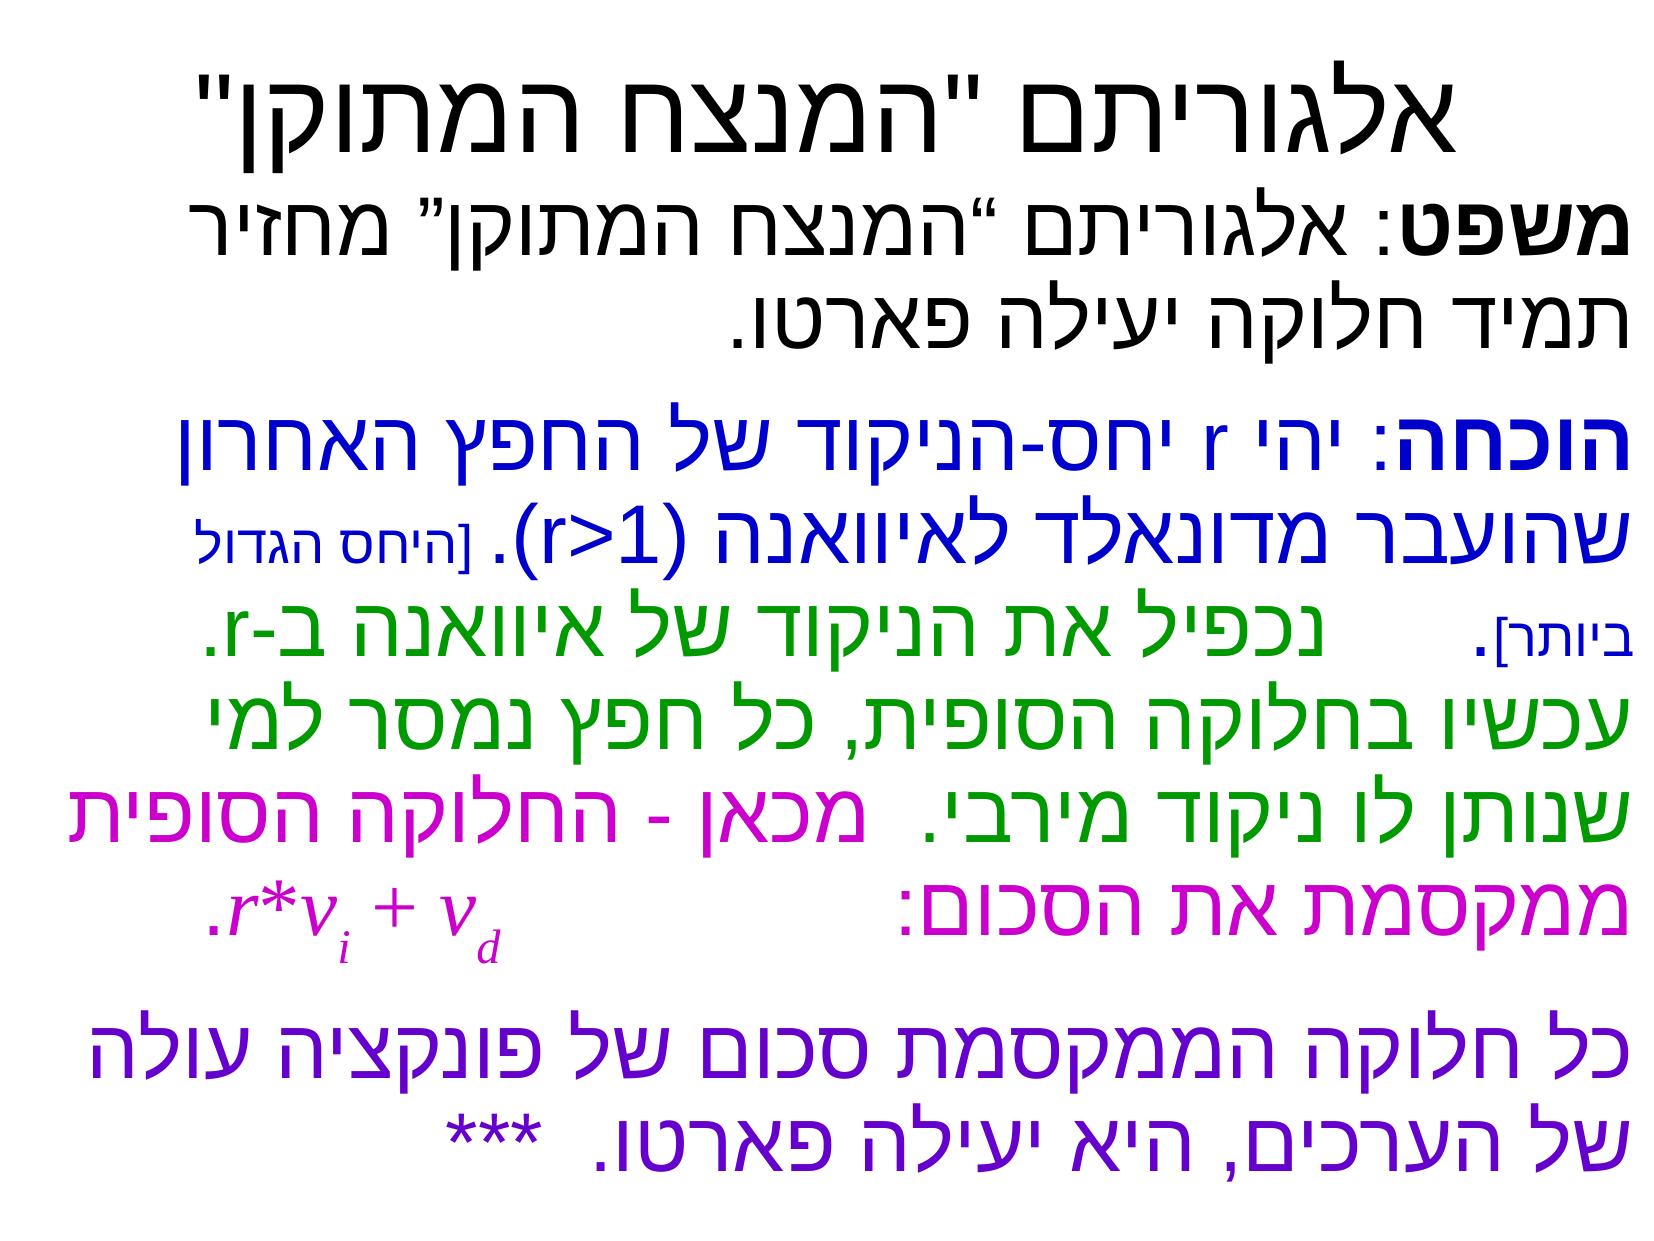

# אלגוריתם "המנצח המתוקן"
משפט: אלגוריתם “המנצח המתוקן” מחזיר תמיד חלוקה יעילה פארטו.
הוכחה: יהי r יחס-הניקוד של החפץ האחרון שהועבר מדונאלד לאיוואנה (r>1). [היחס הגדול ביותר]. נכפיל את הניקוד של איוואנה ב-r. עכשיו בחלוקה הסופית, כל חפץ נמסר למי שנותן לו ניקוד מירבי. מכאן - החלוקה הסופית ממקסמת את הסכום: r*vi + vd.
כל חלוקה הממקסמת סכום של פונקציה עולה של הערכים, היא יעילה פארטו. ***